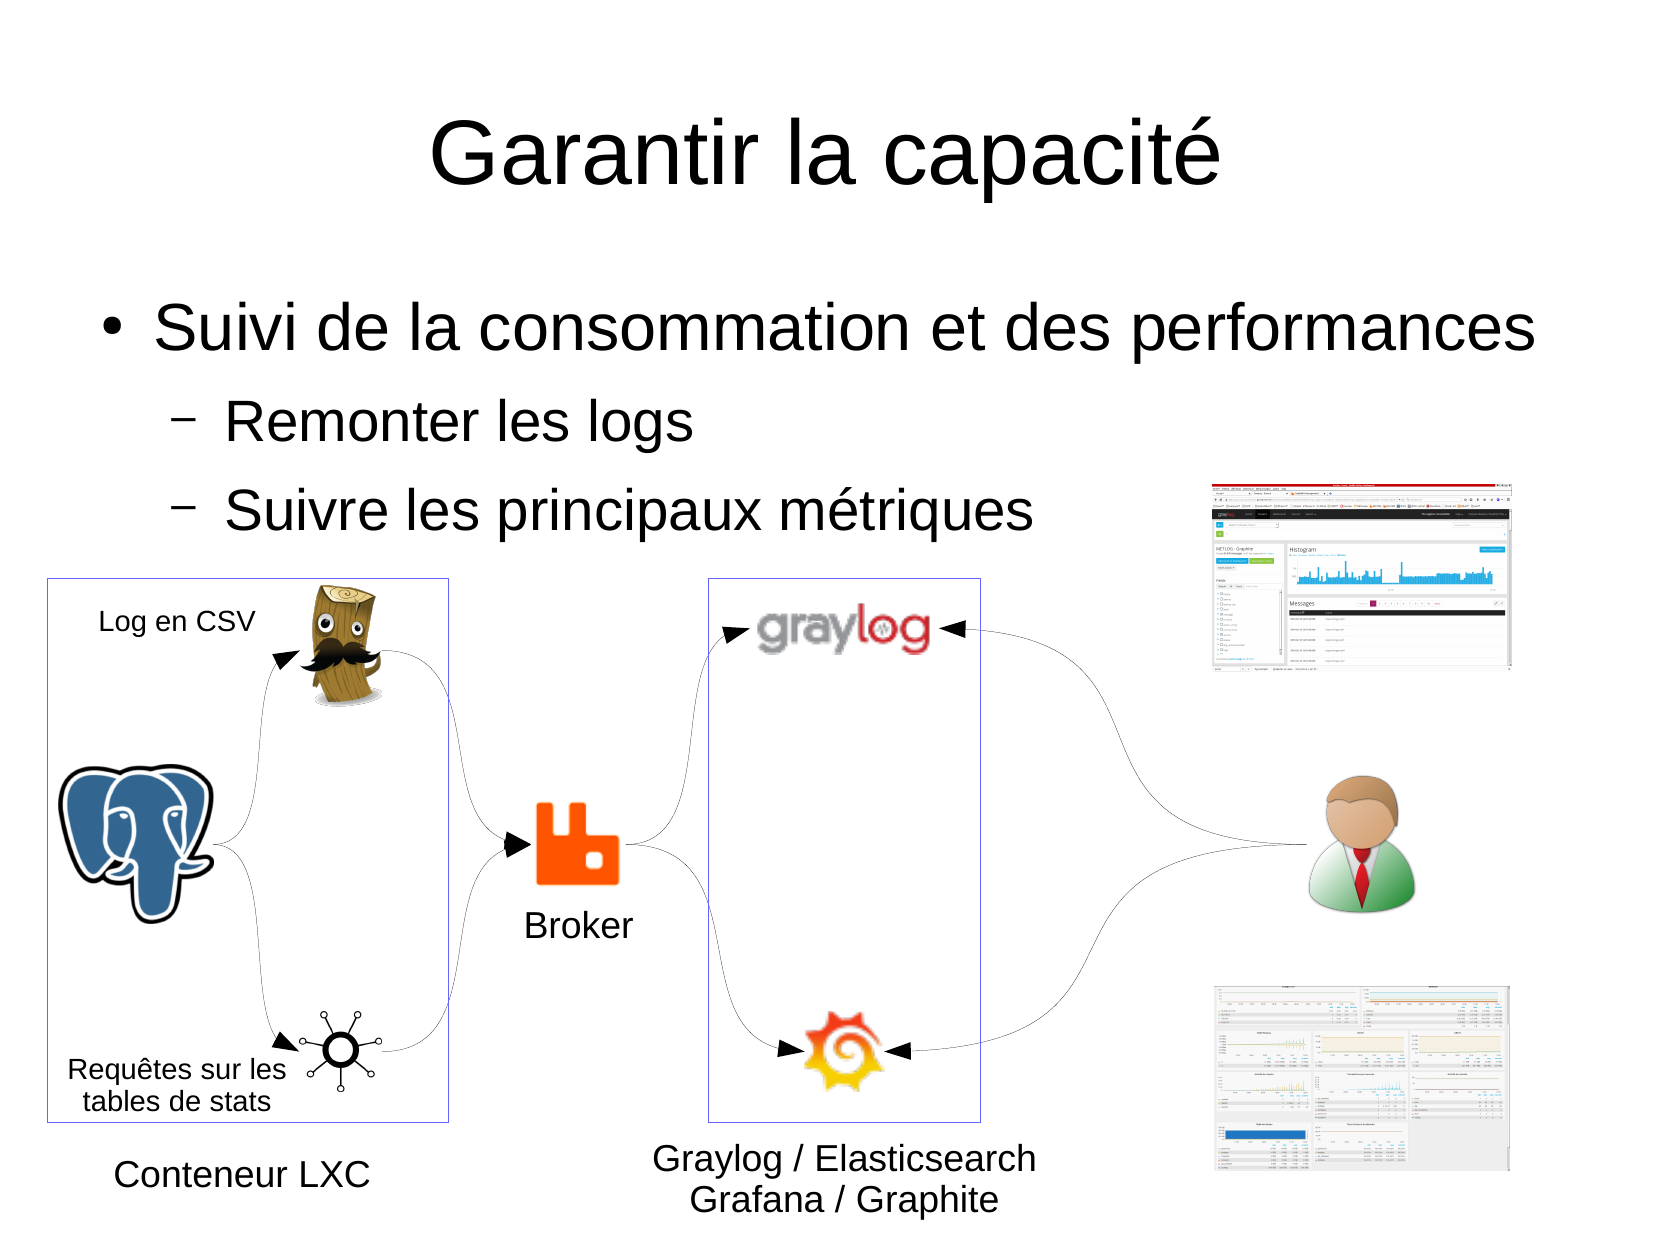

# Garantir la capacité
Suivi de la consommation et des performances
Remonter les logs
Suivre les principaux métriques
Log en CSV
Broker
Requêtes sur les tables de stats
Graylog / Elasticsearch
Grafana / Graphite
Conteneur LXC